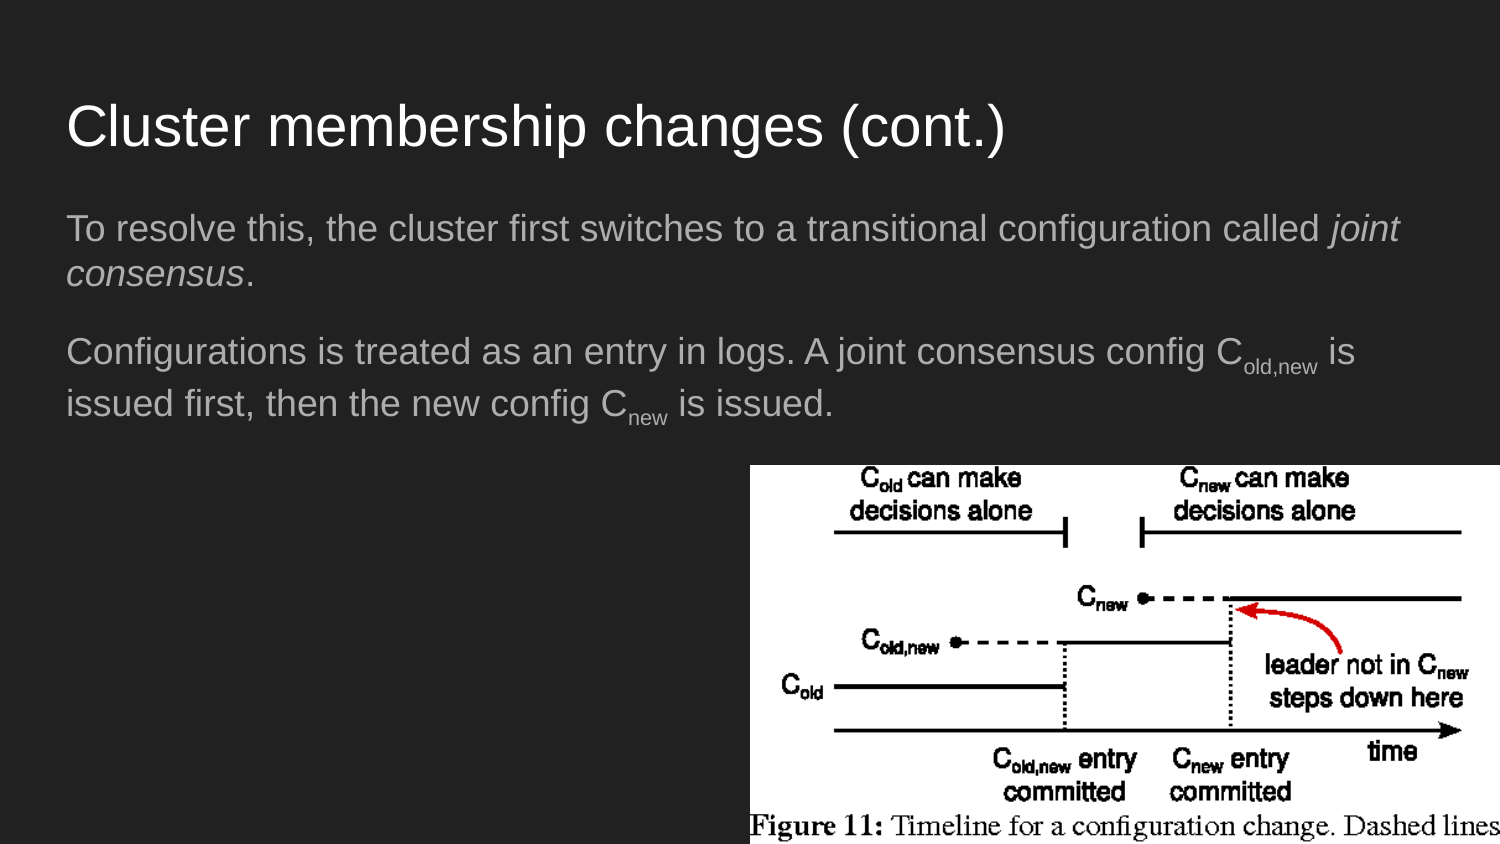

# Cluster membership changes (cont.)
To resolve this, the cluster first switches to a transitional configuration called joint consensus.
Configurations is treated as an entry in logs. A joint consensus config Cold,new is issued first, then the new config Cnew is issued.